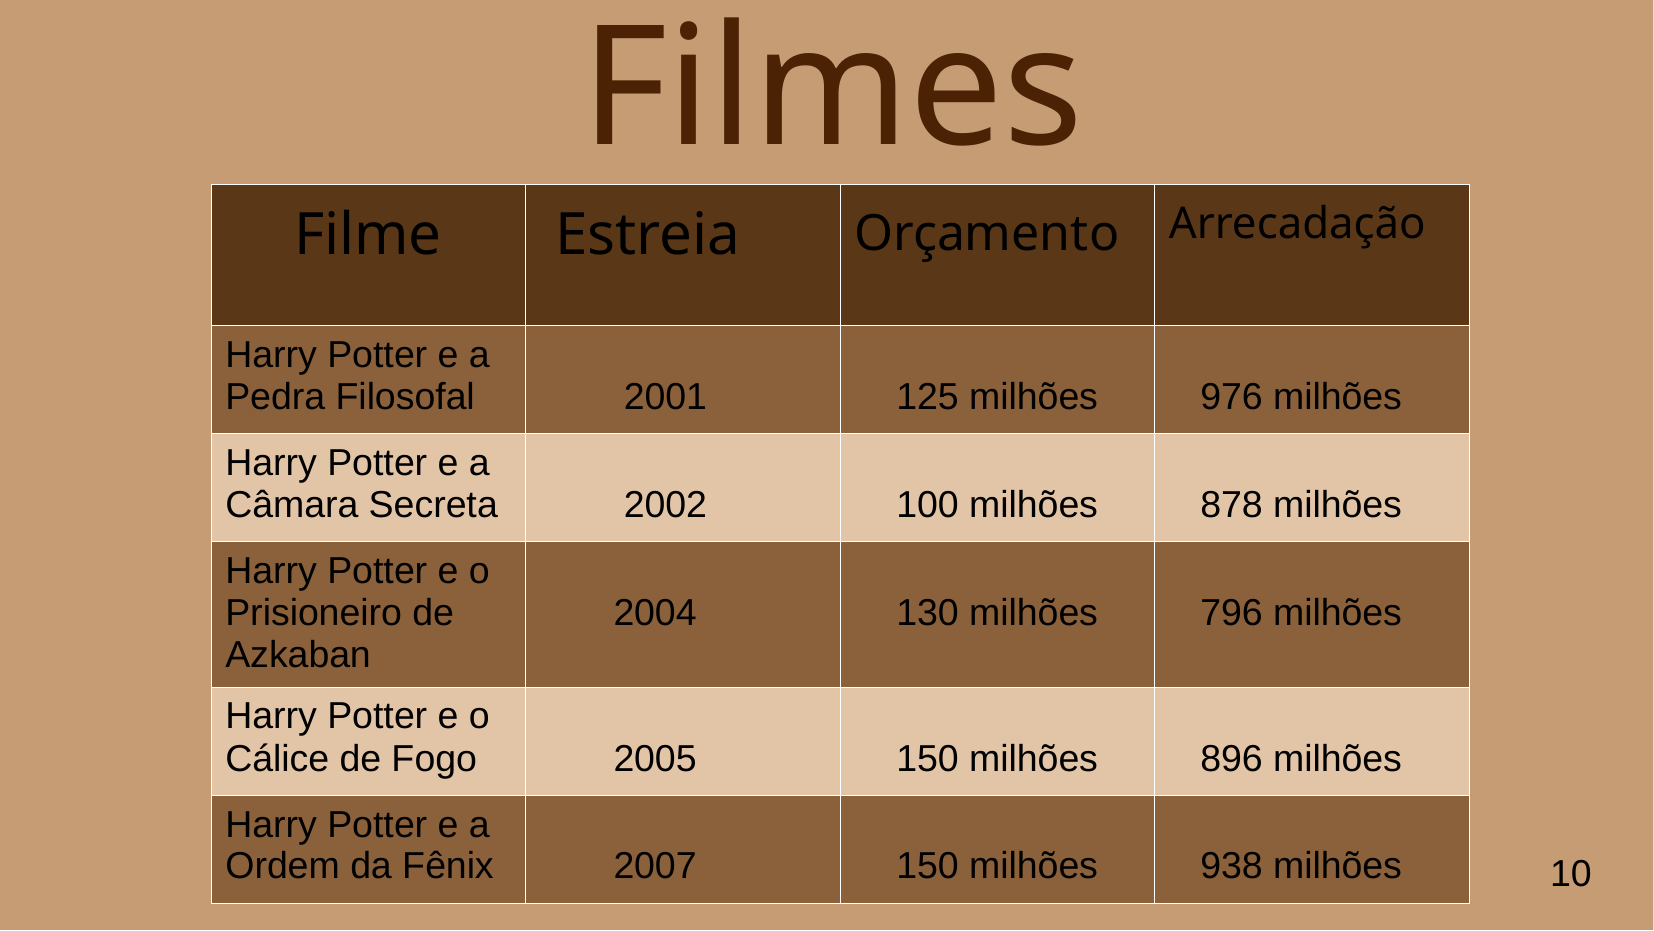

# Filmes
| Filme | Estreia | Orçamento | Arrecadação |
| --- | --- | --- | --- |
| Harry Potter e a Pedra Filosofal | 2001 | 125 milhões | 976 milhões |
| Harry Potter e a Câmara Secreta | 2002 | 100 milhões | 878 milhões |
| Harry Potter e o Prisioneiro de Azkaban | 2004 | 130 milhões | 796 milhões |
| Harry Potter e o Cálice de Fogo | 2005 | 150 milhões | 896 milhões |
| Harry Potter e a Ordem da Fênix | 2007 | 150 milhões | 938 milhões |